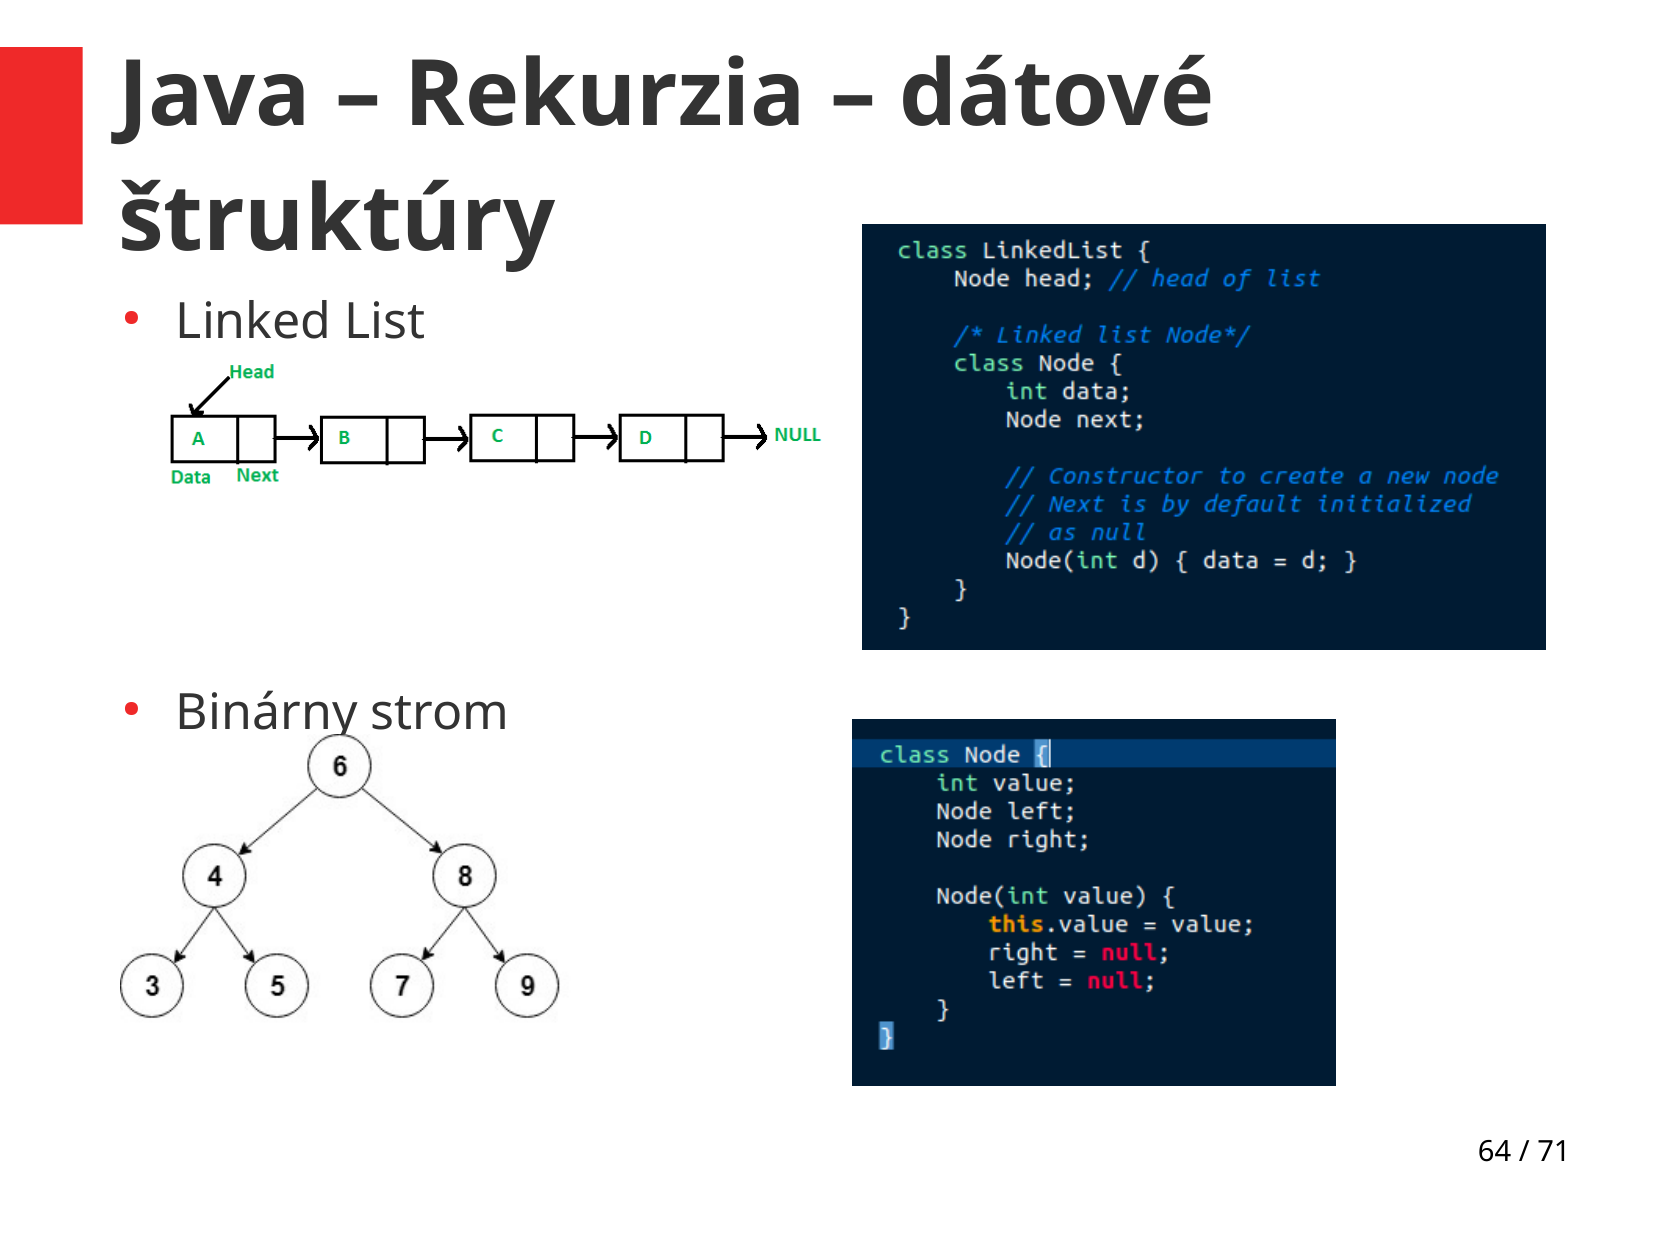

# Java – Rekurzia – dátové štruktúry
Linked List
Binárny strom
64